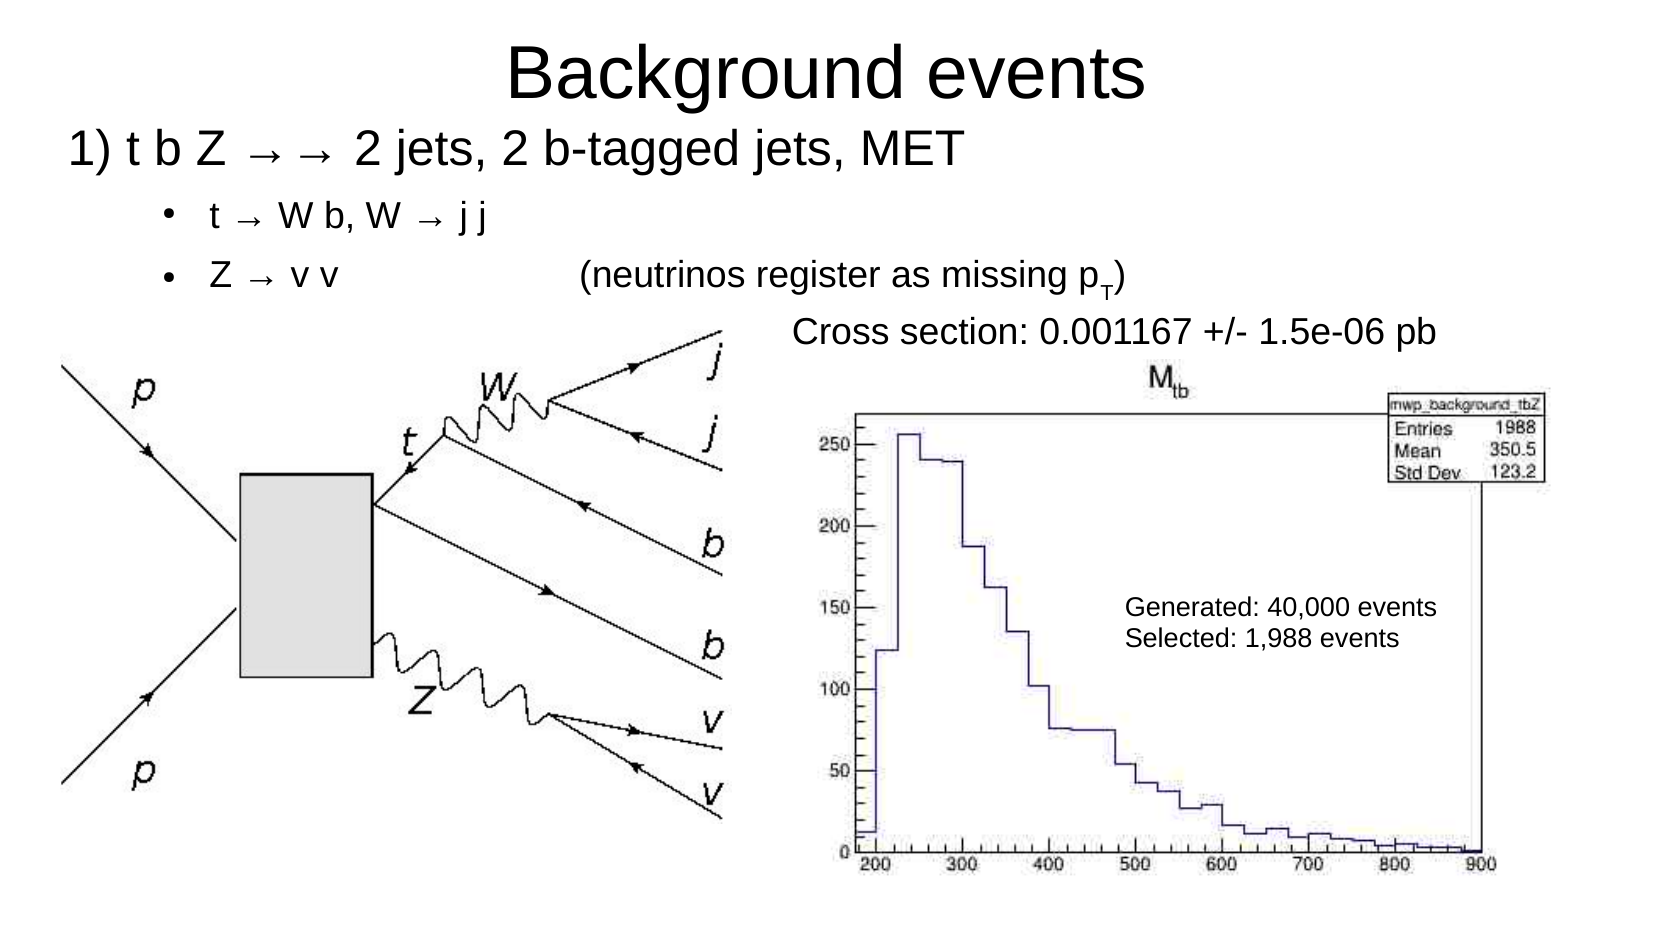

# Background events
1) t b Z →→ 2 jets, 2 b-tagged jets, MET
t → W b, W → j j
Z → v v (neutrinos register as missing pT)
Cross section: 0.001167 +/- 1.5e-06 pb
Generated: 40,000 events
Selected: 1,988 events